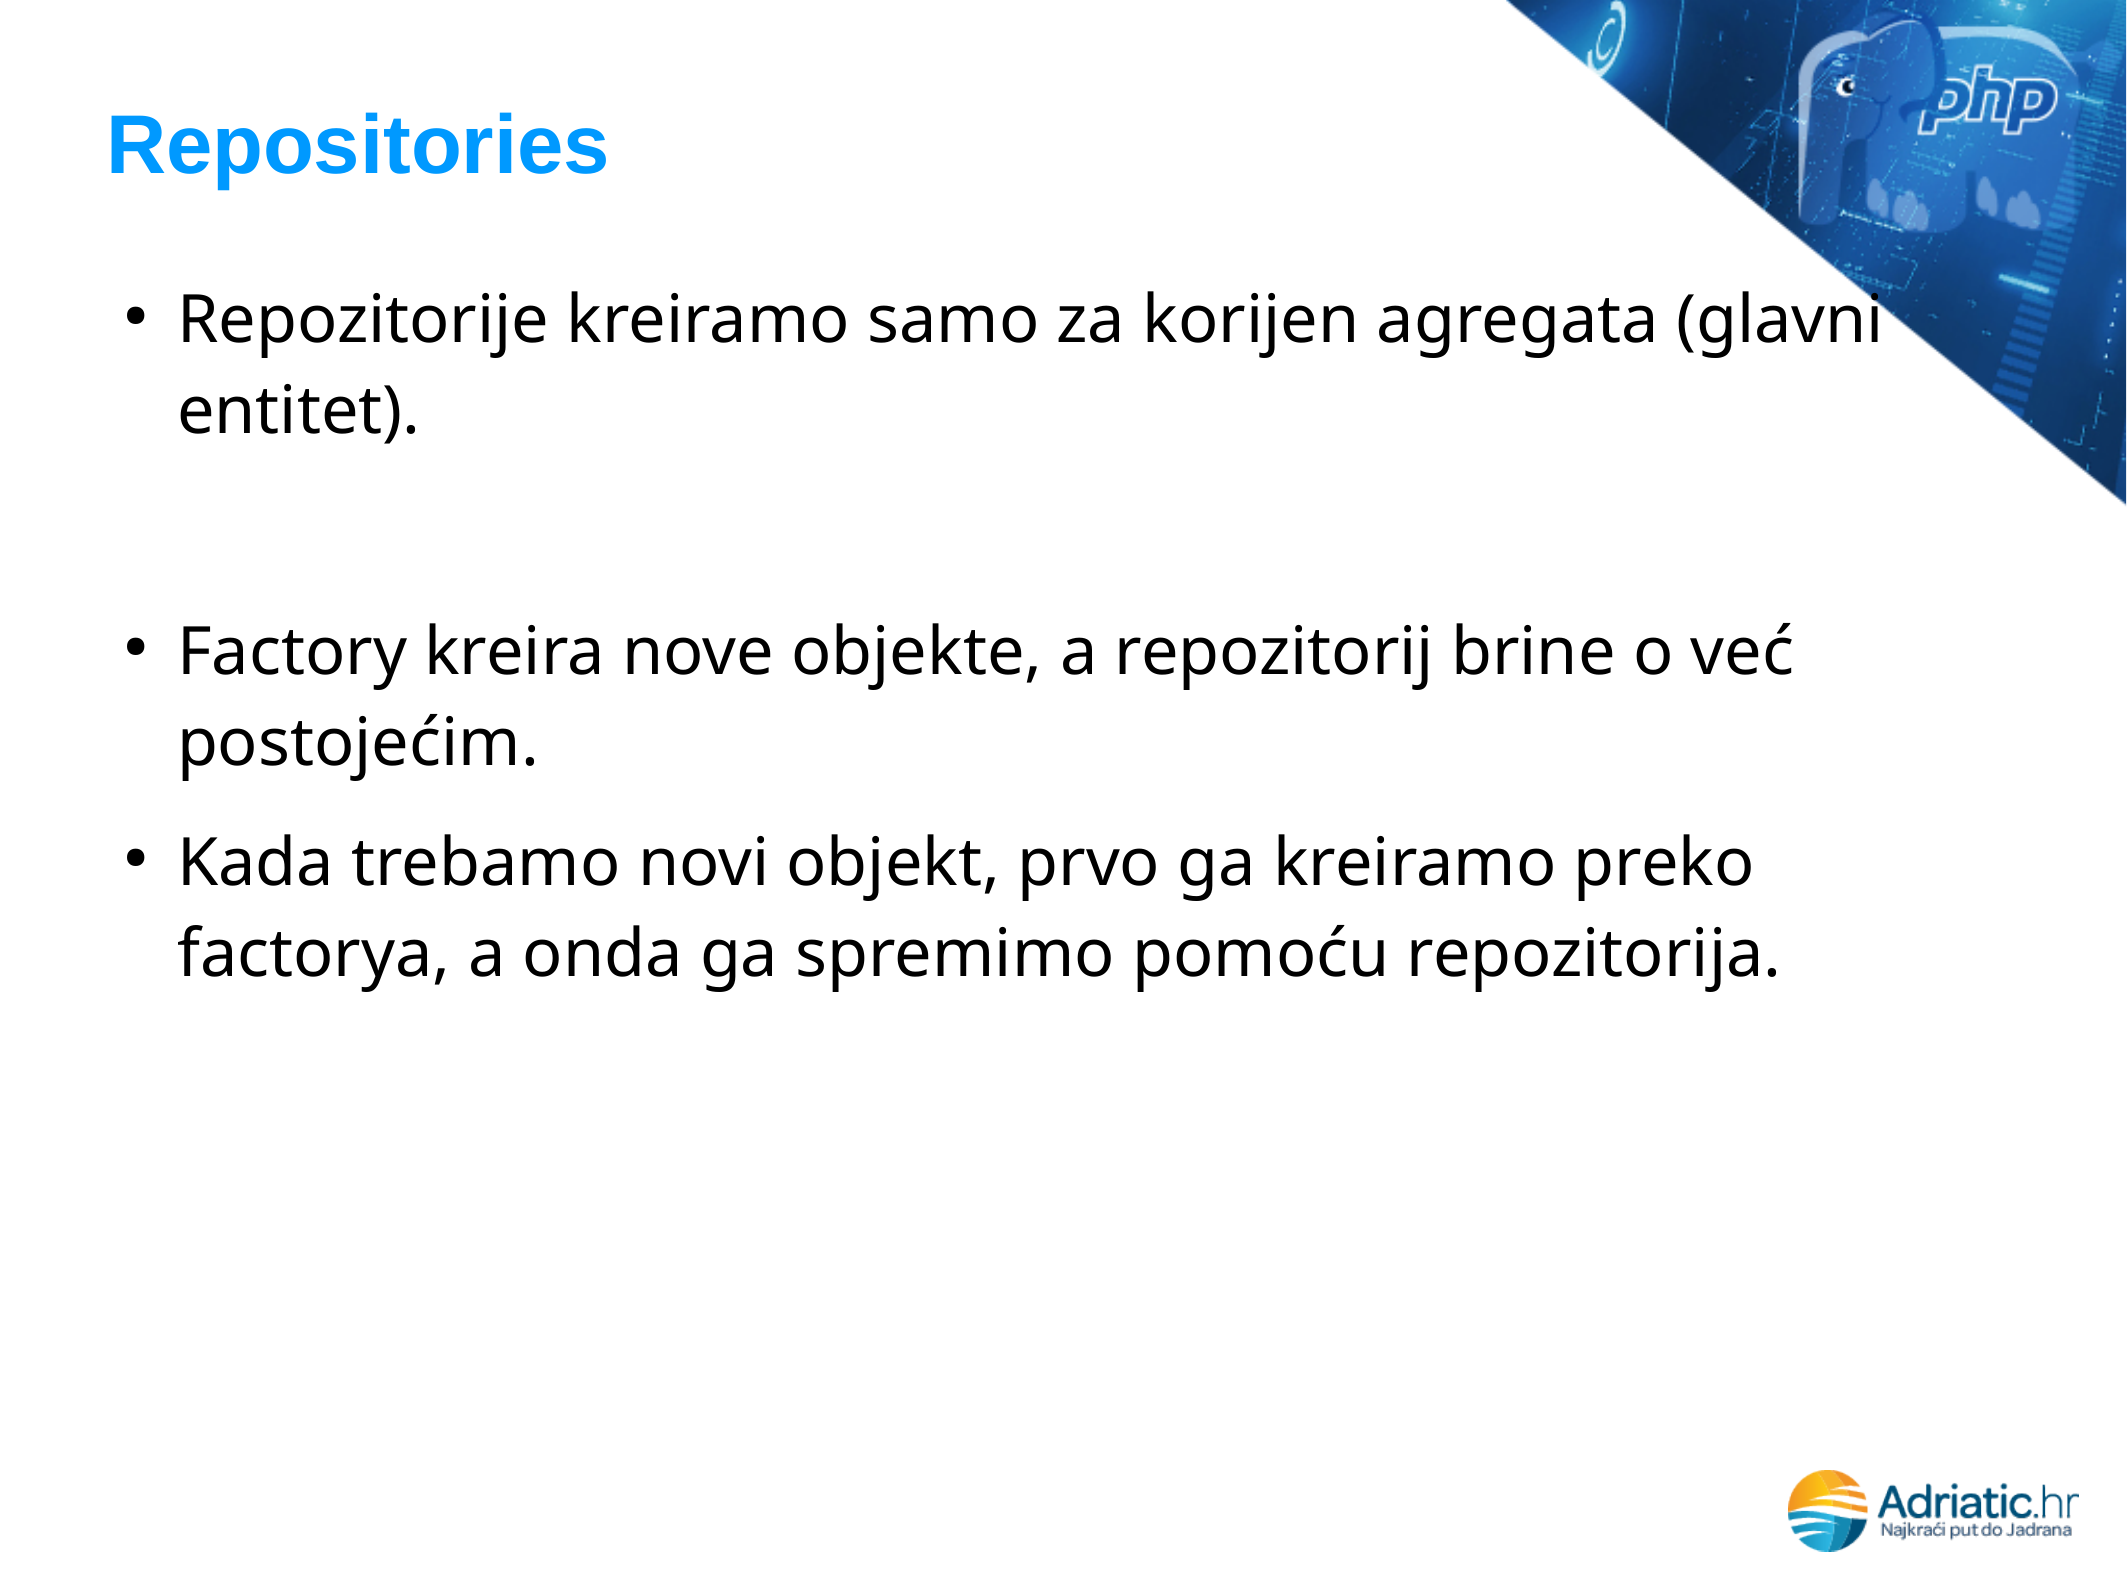

# Repositories
Repozitorije kreiramo samo za korijen agregata (glavni entitet).
Factory kreira nove objekte, a repozitorij brine o već postojećim.
Kada trebamo novi objekt, prvo ga kreiramo preko factorya, a onda ga spremimo pomoću repozitorija.